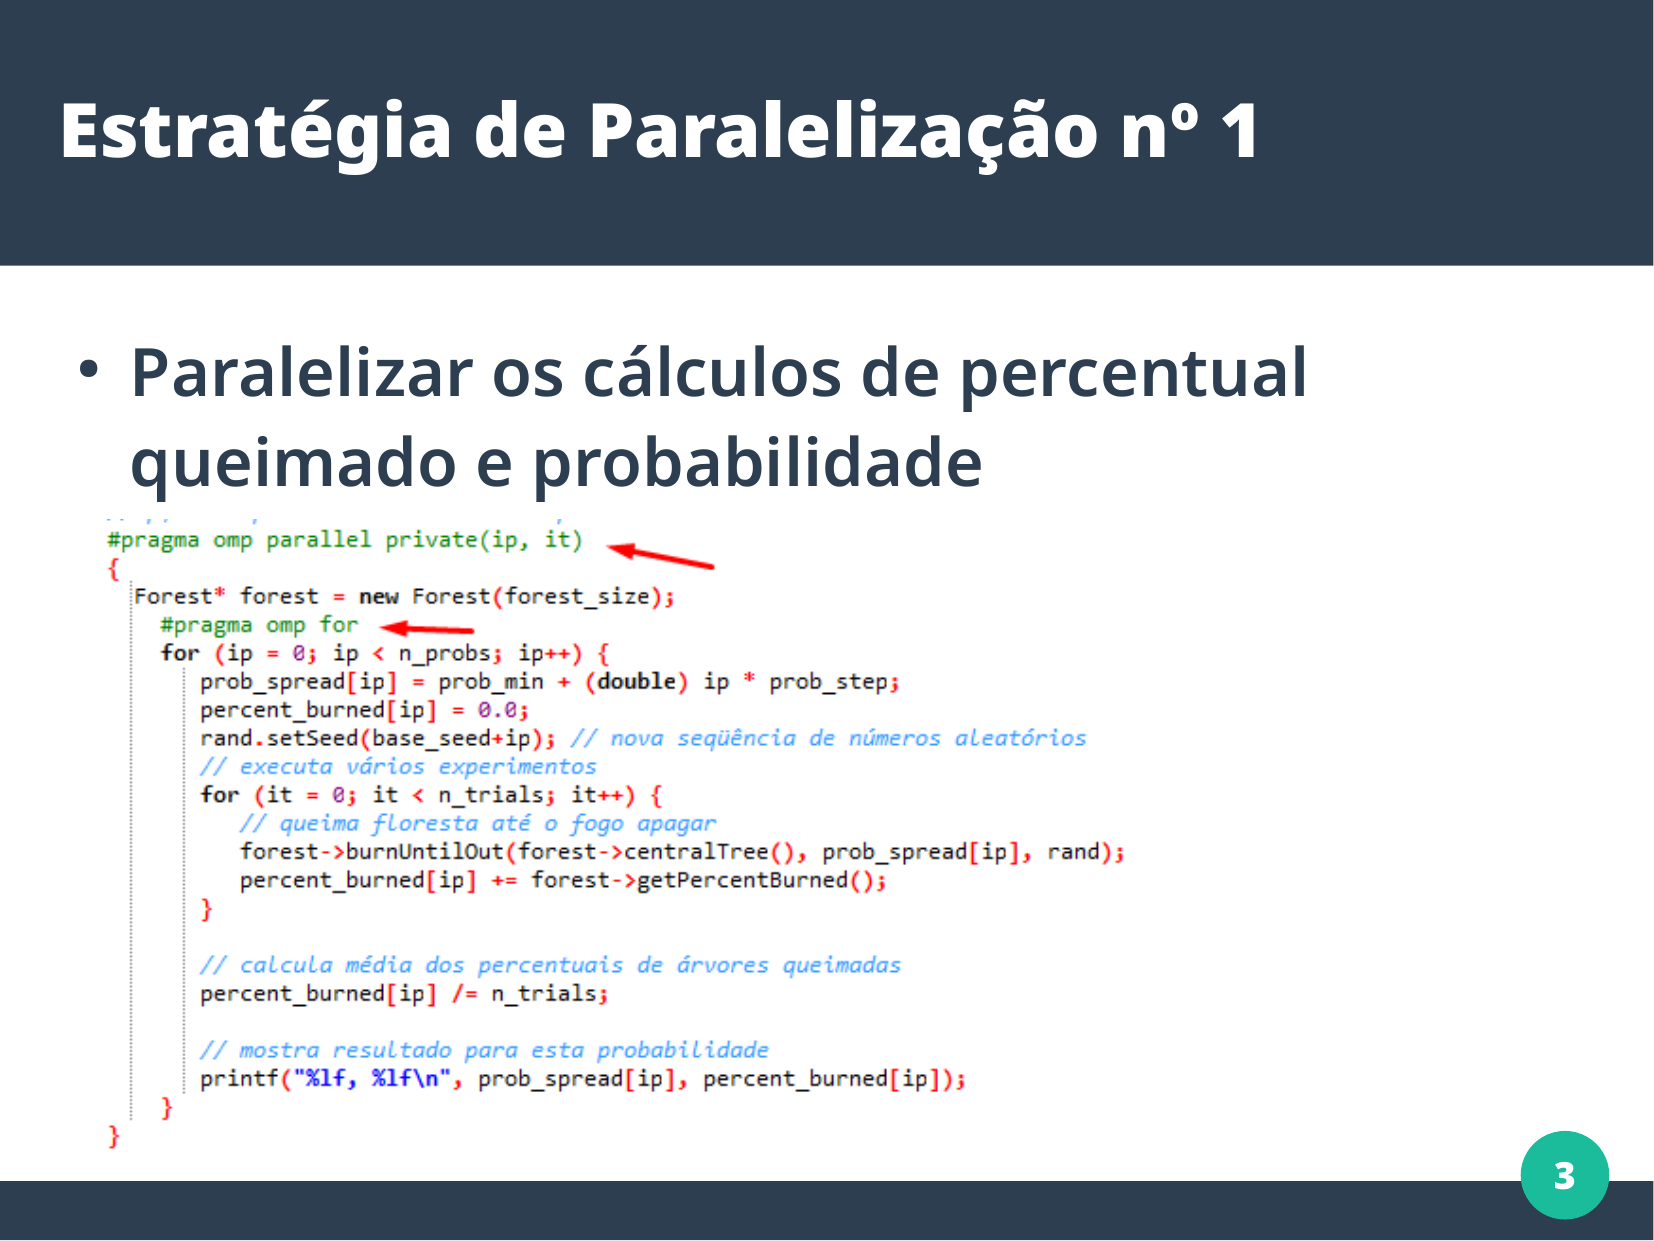

# Estratégia de Paralelização nº 1
Paralelizar os cálculos de percentual queimado e probabilidade
3